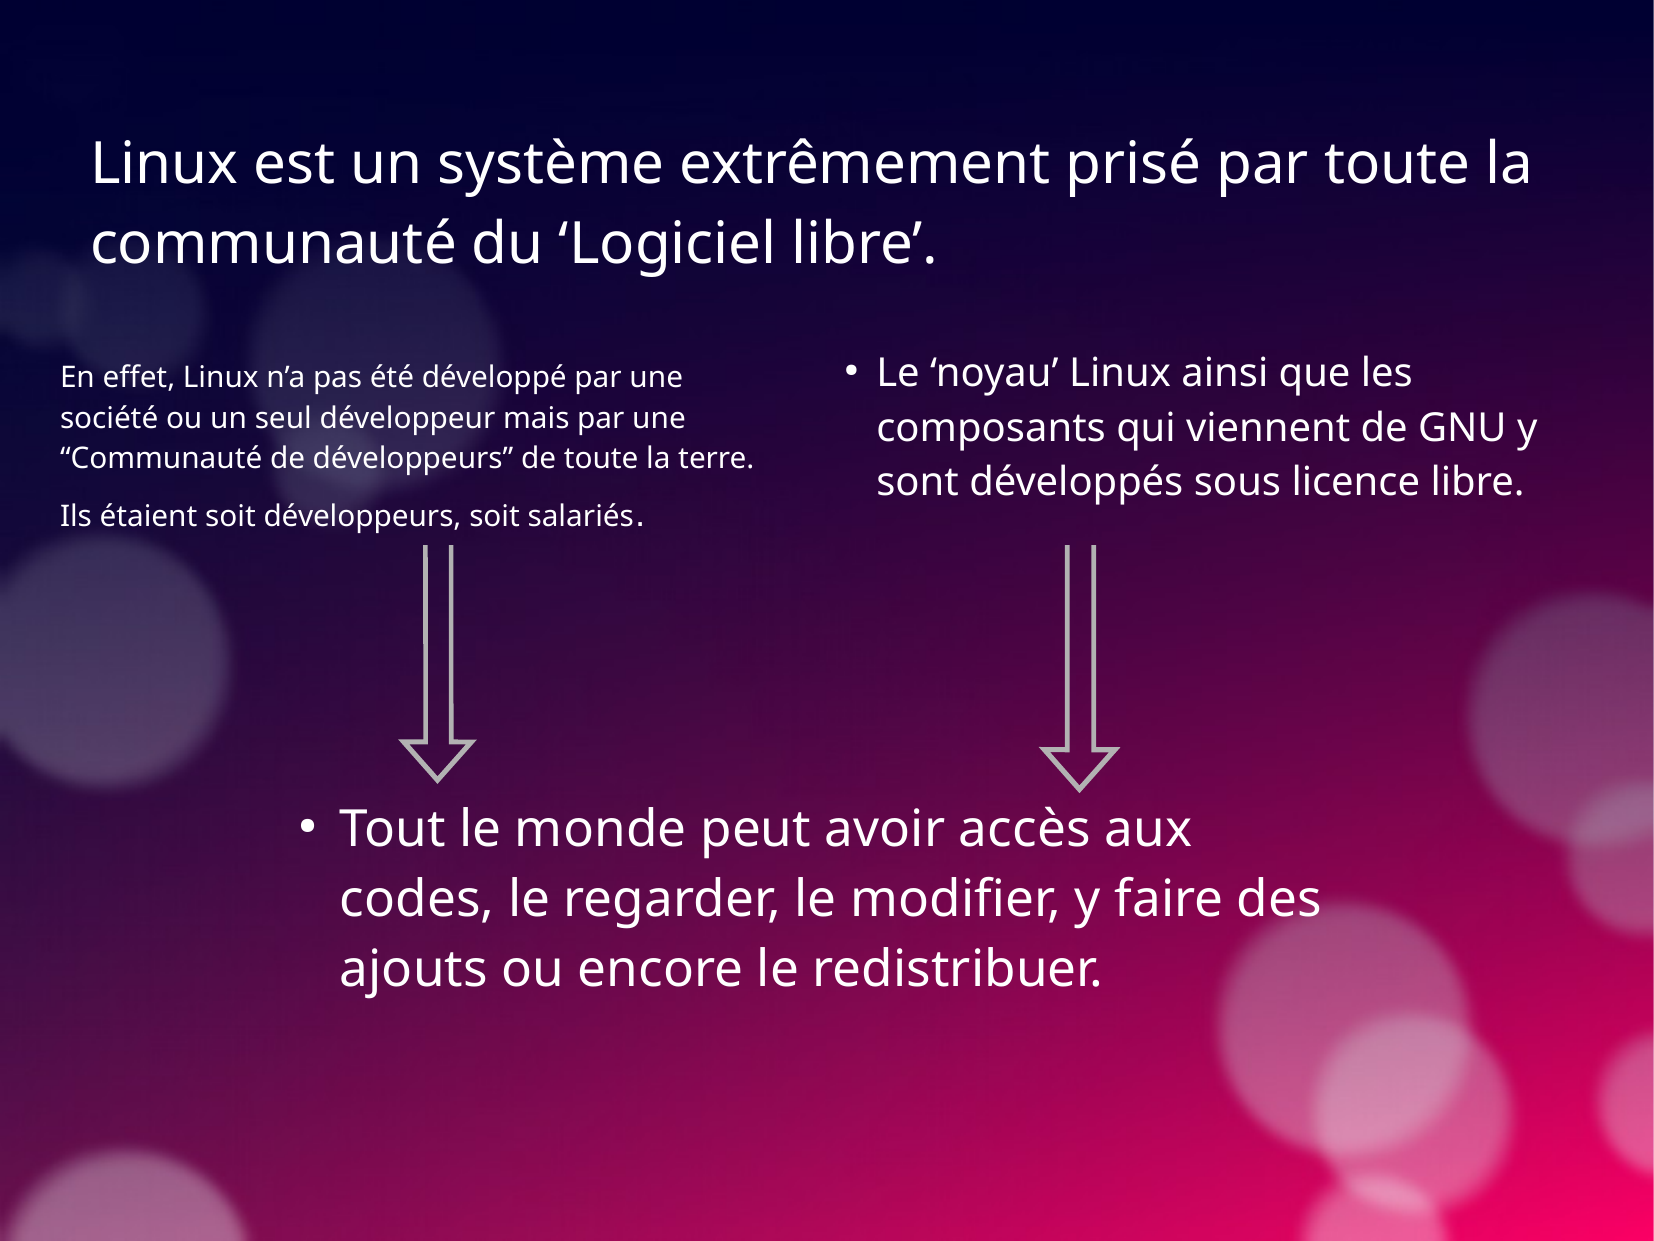

# Linux est un système extrêmement prisé par toute la communauté du ‘Logiciel libre’.
Le ‘noyau’ Linux ainsi que les composants qui viennent de GNU y sont développés sous licence libre.
En effet, Linux n’a pas été développé par une société ou un seul développeur mais par une “Communauté de développeurs” de toute la terre.
Ils étaient soit développeurs, soit salariés.
Tout le monde peut avoir accès aux codes, le regarder, le modifier, y faire des ajouts ou encore le redistribuer.